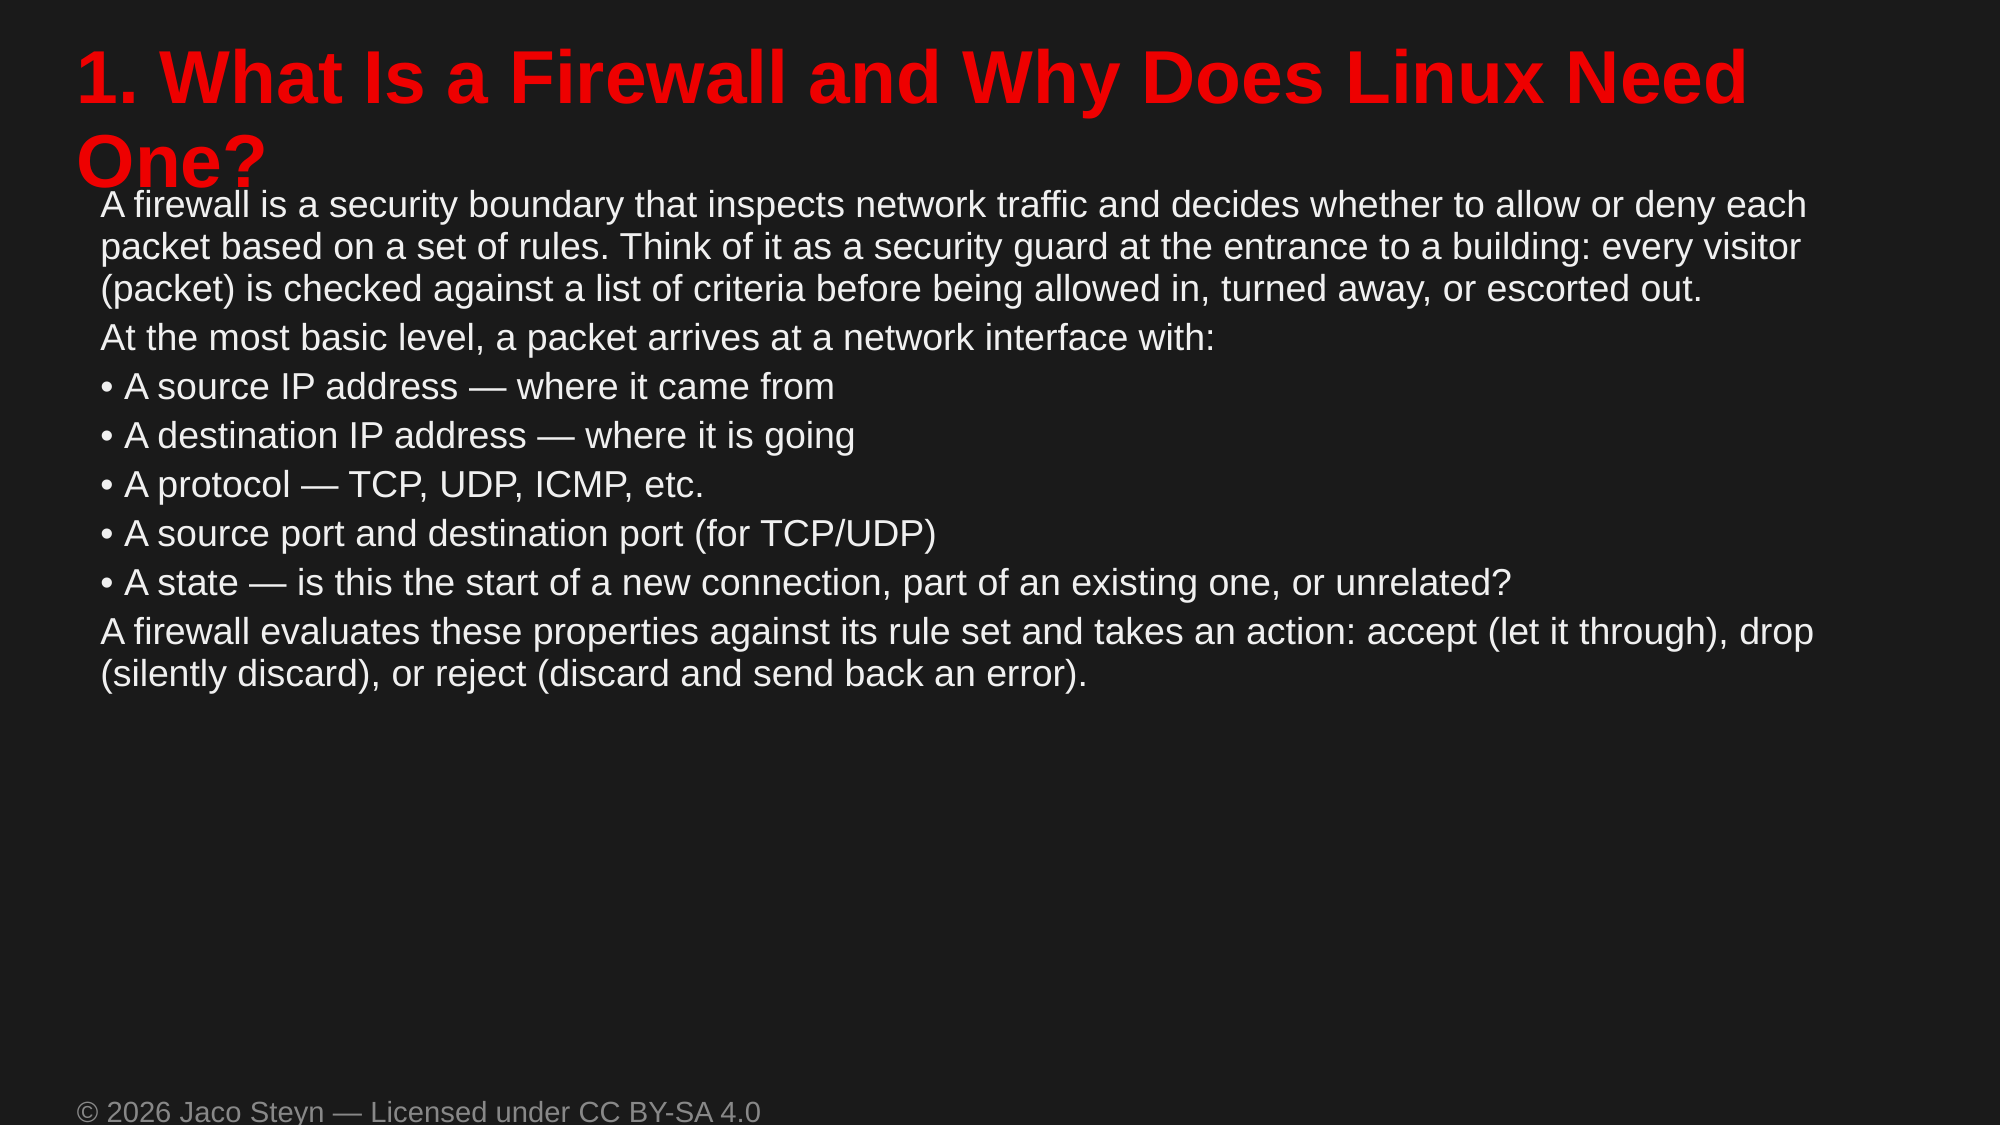

1. What Is a Firewall and Why Does Linux Need One?
A firewall is a security boundary that inspects network traffic and decides whether to allow or deny each packet based on a set of rules. Think of it as a security guard at the entrance to a building: every visitor (packet) is checked against a list of criteria before being allowed in, turned away, or escorted out.
At the most basic level, a packet arrives at a network interface with:
• A source IP address — where it came from
• A destination IP address — where it is going
• A protocol — TCP, UDP, ICMP, etc.
• A source port and destination port (for TCP/UDP)
• A state — is this the start of a new connection, part of an existing one, or unrelated?
A firewall evaluates these properties against its rule set and takes an action: accept (let it through), drop (silently discard), or reject (discard and send back an error).
© 2026 Jaco Steyn — Licensed under CC BY-SA 4.0